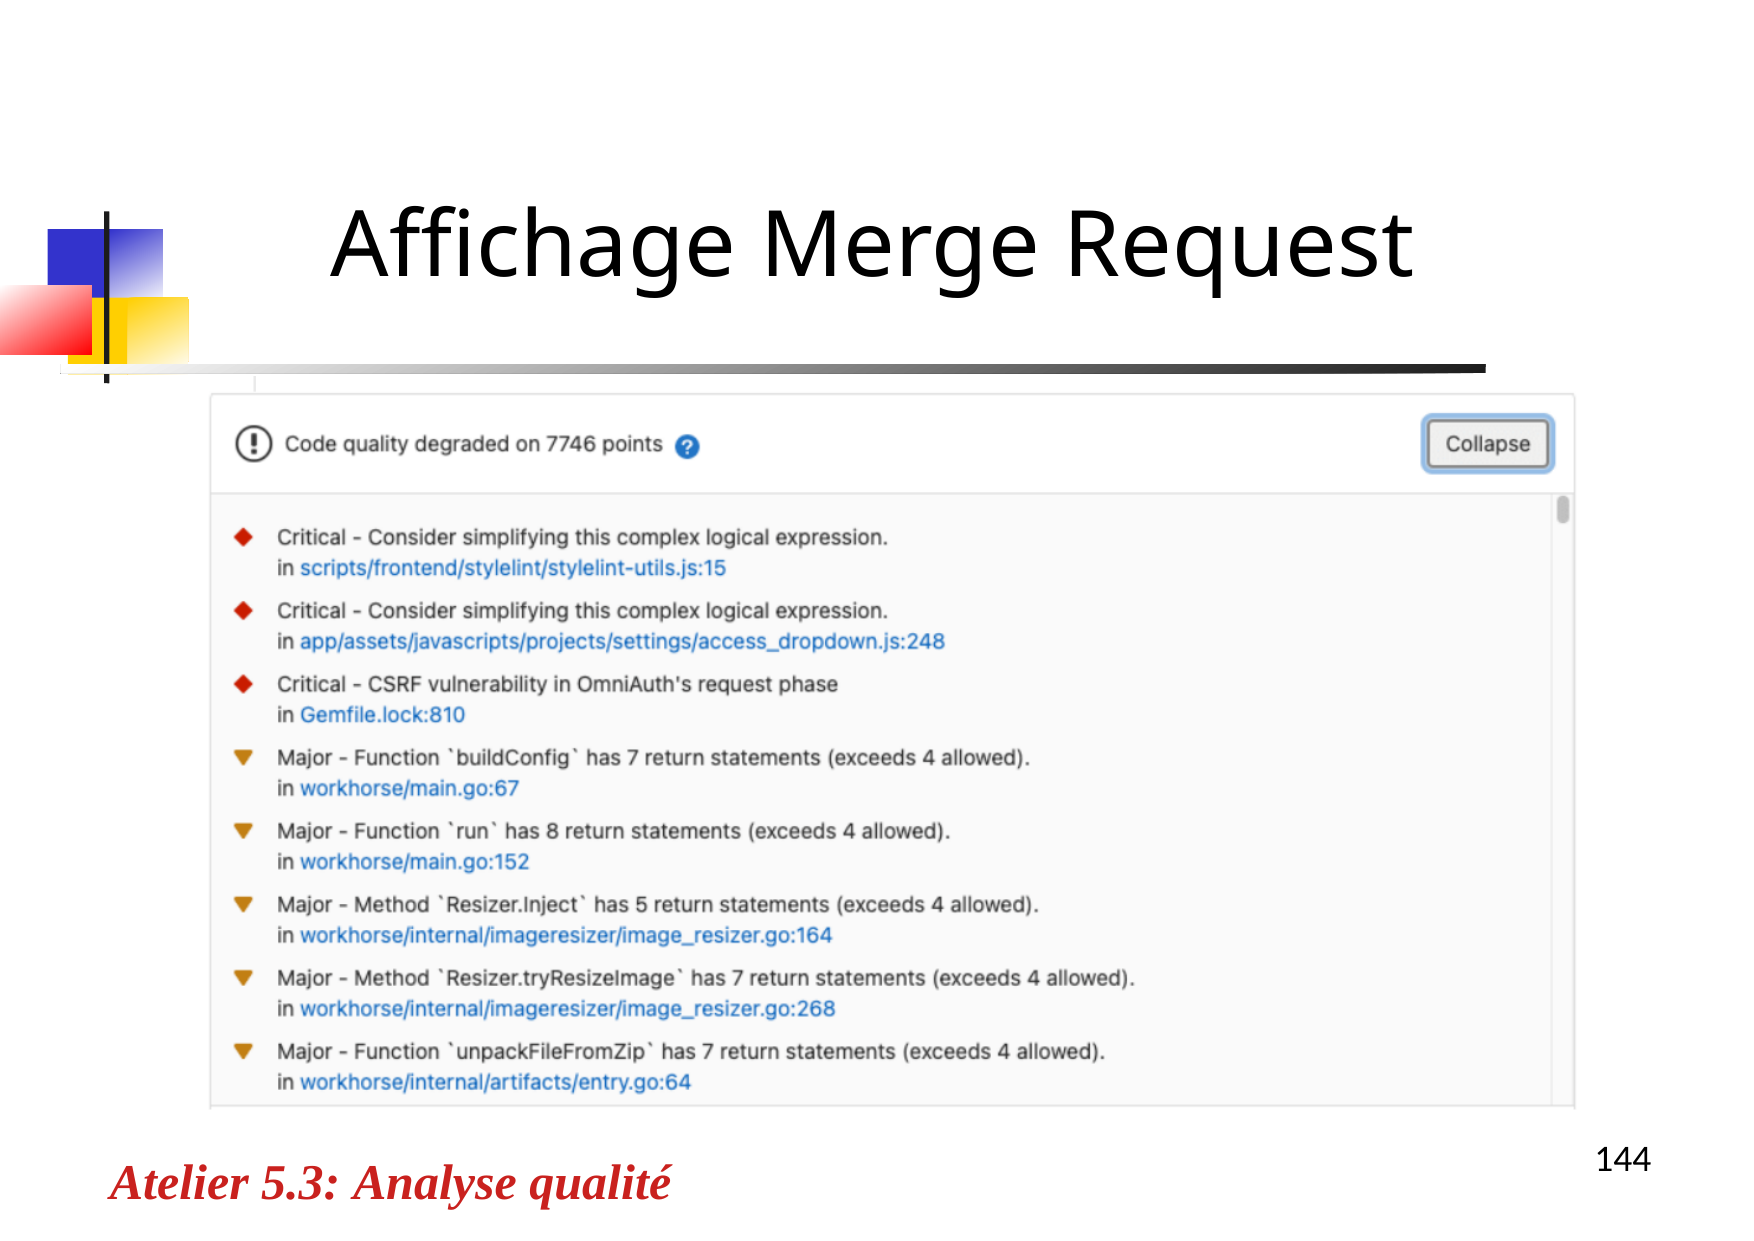

# Affichage Merge Request
Atelier 5.3: Analyse qualité